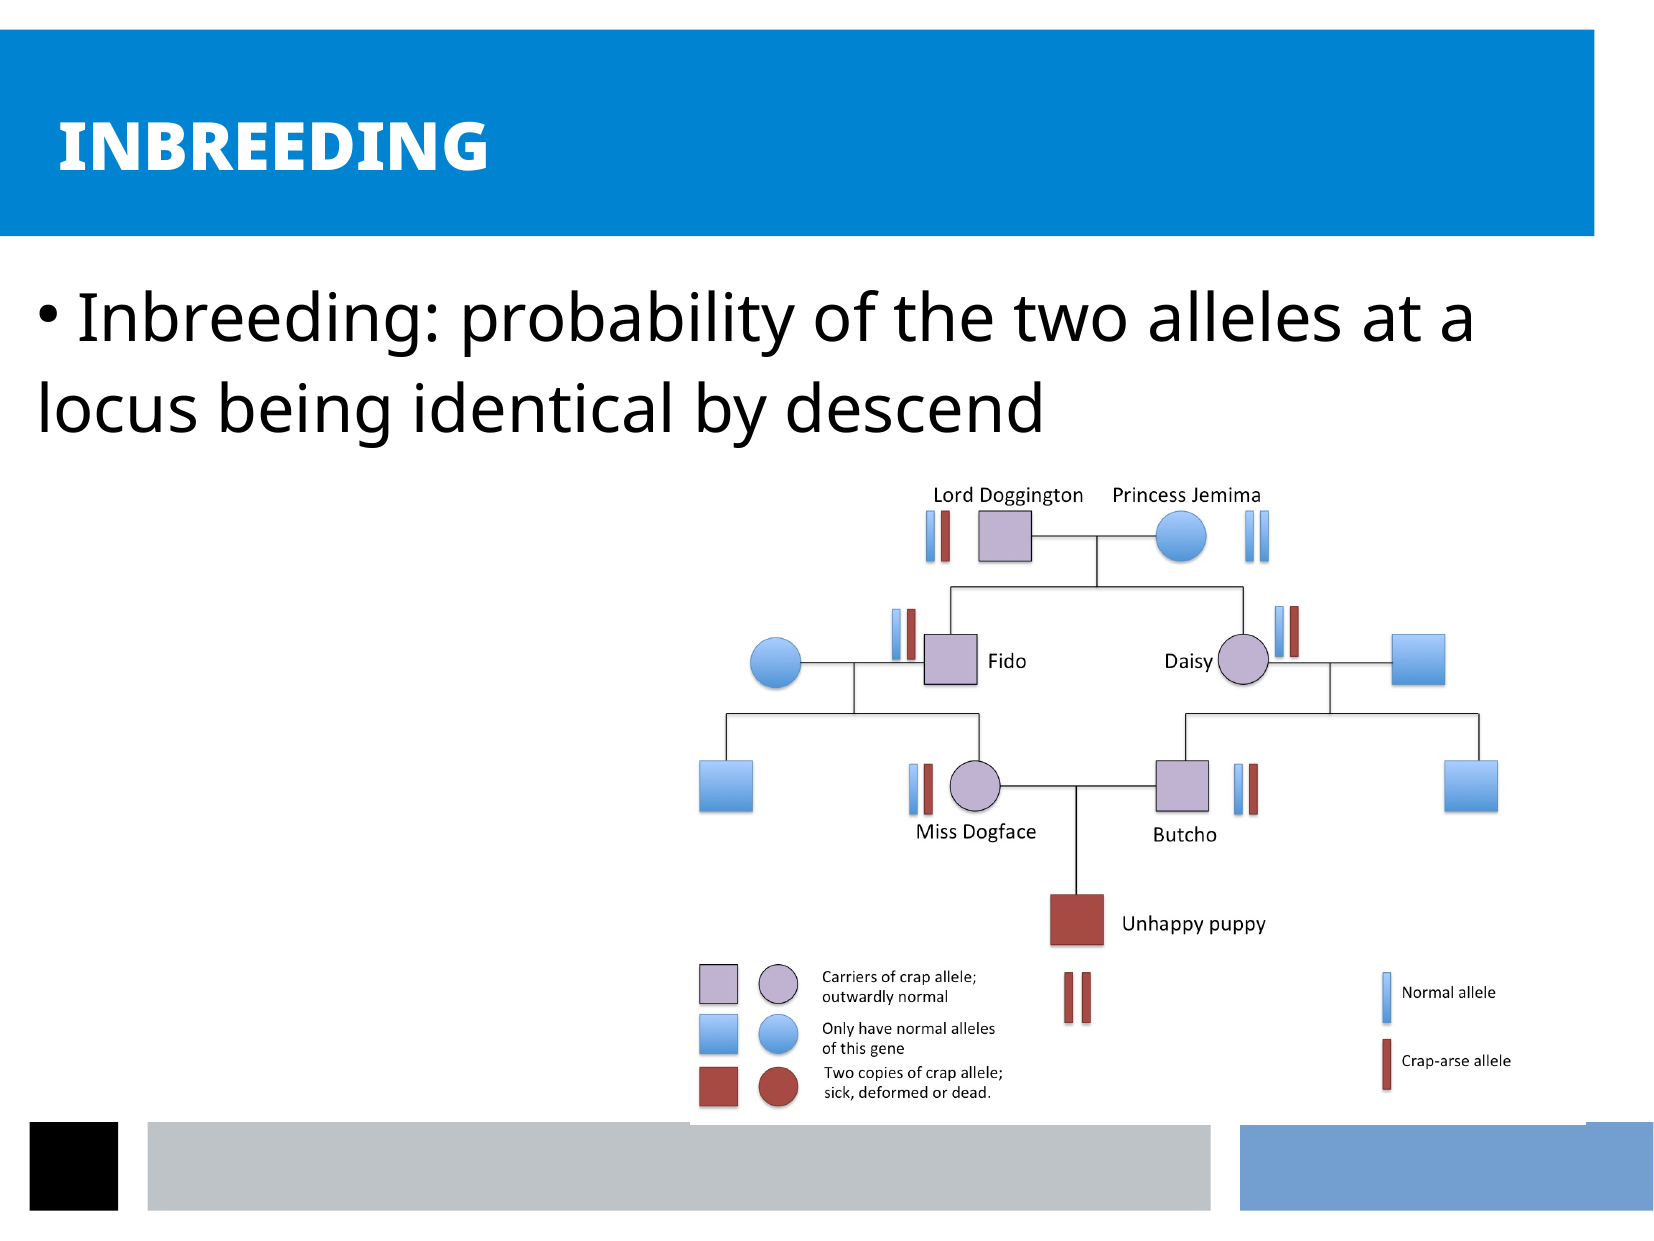

INBREEDING
# Inbreeding: probability of the two alleles at a locus being identical by descend